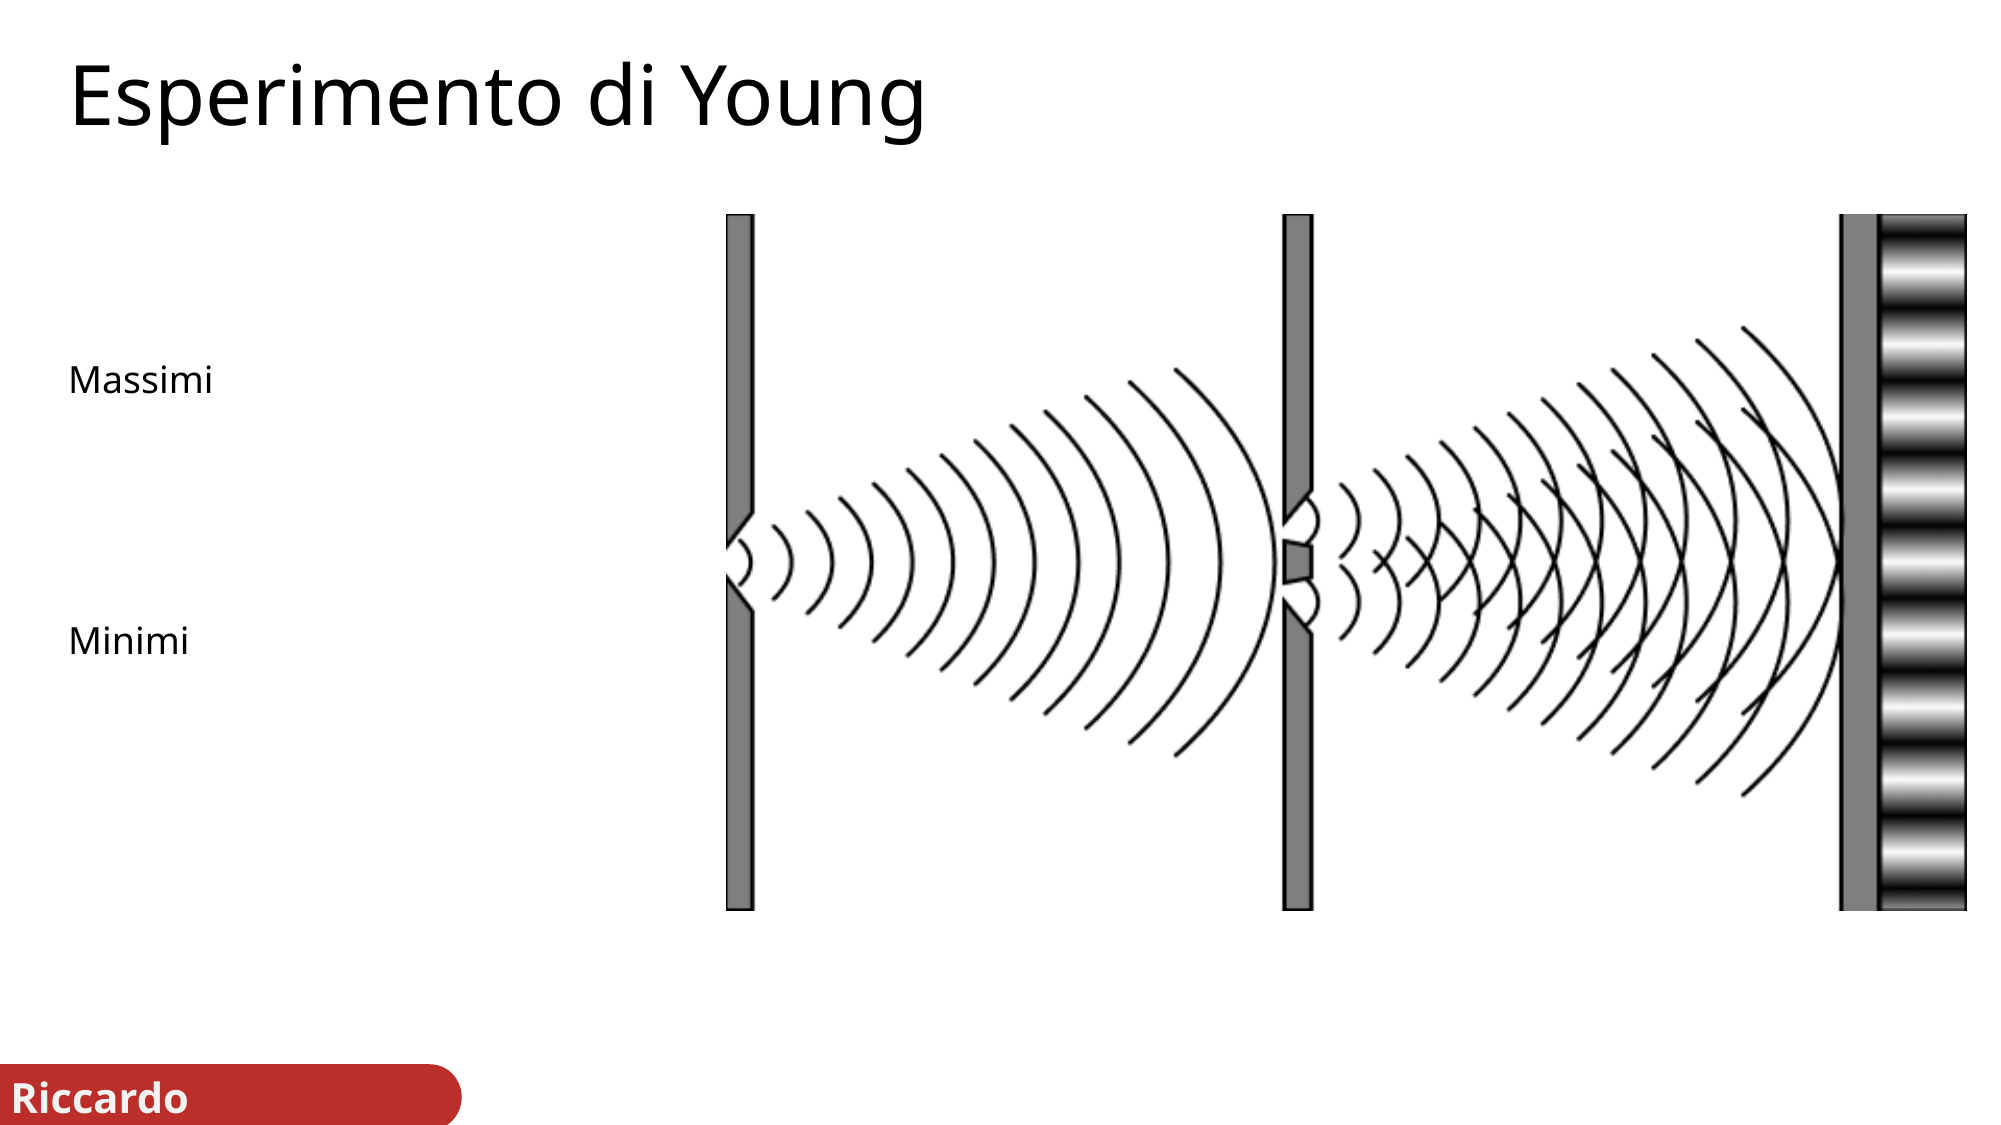

Esperimento di Young
Massimi
Minimi
Riccardo Peltretti